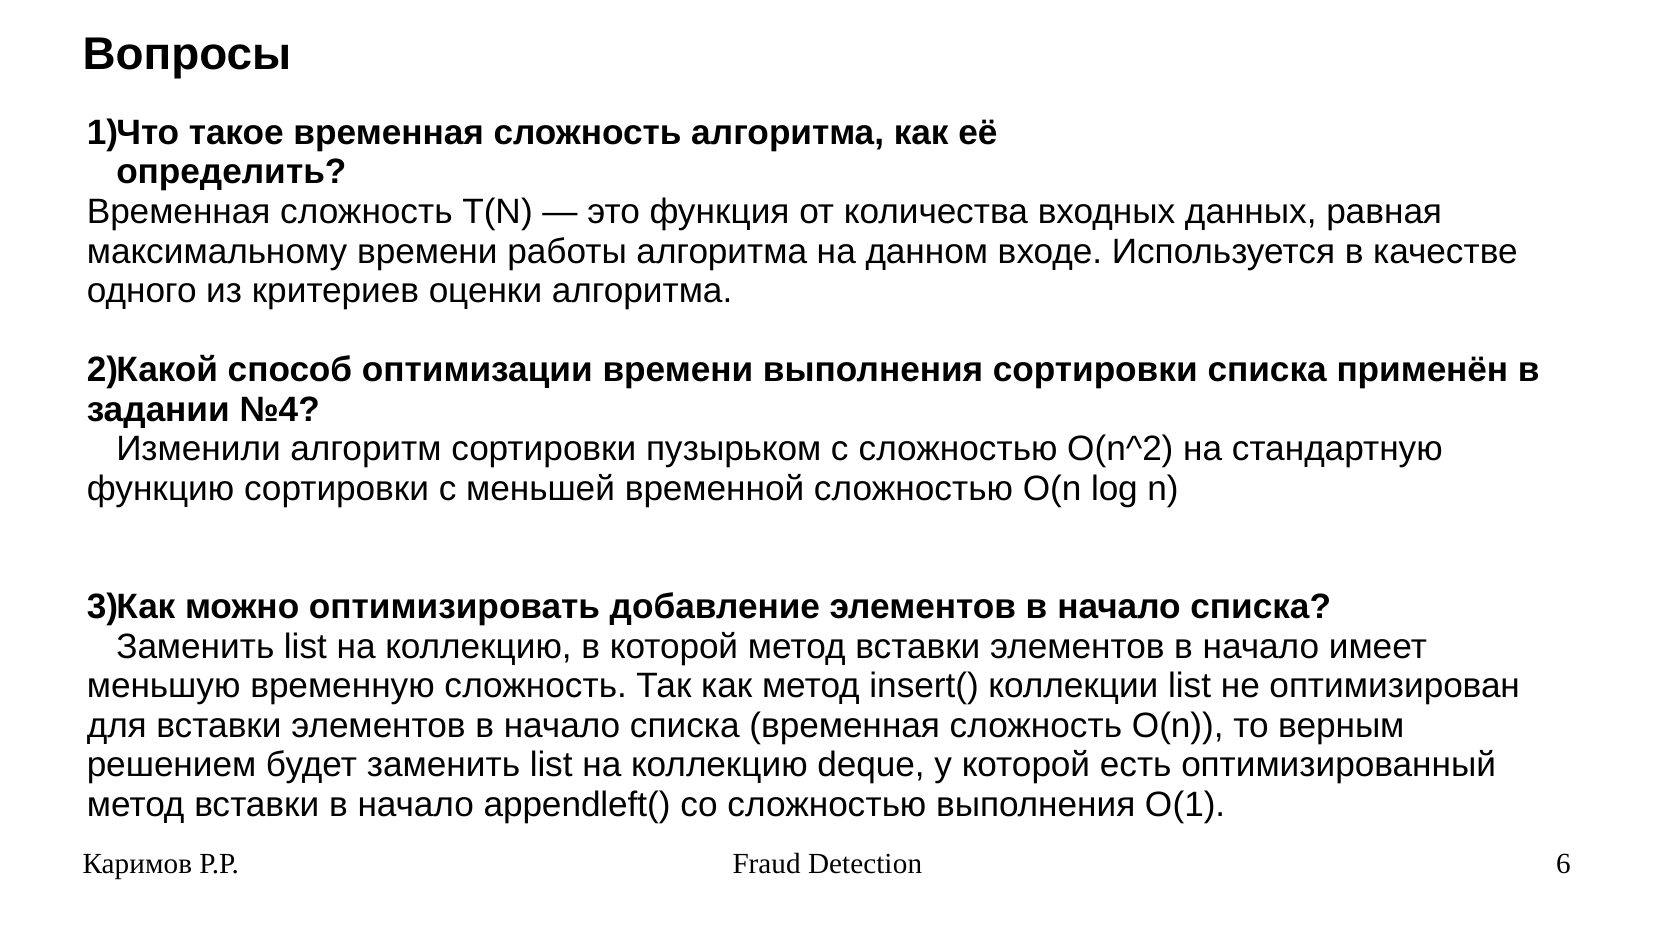

# Вопросы
Что такое временная сложность алгоритма, как её
определить?
Временная сложность T(N) — это функция от количества входных данных, равная максимальному времени работы алгоритма на данном входе. Используется в качестве одного из критериев оценки алгоритма.
Какой способ оптимизации времени выполнения сортировки списка применён в задании №4?
Изменили алгоритм сортировки пузырьком с сложностью O(n^2) на стандартную функцию сортировки с меньшей временной сложностью O(n log n)
Как можно оптимизировать добавление элементов в начало списка?
Заменить list на коллекцию, в которой метод вставки элементов в начало имеет меньшую временную сложность. Так как метод insert() коллекции list не оптимизирован для вставки элементов в начало списка (временная сложность O(n)), то верным решением будет заменить list на коллекцию deque, у которой есть оптимизированный метод вставки в начало appendleft() со сложностью выполнения O(1).
6